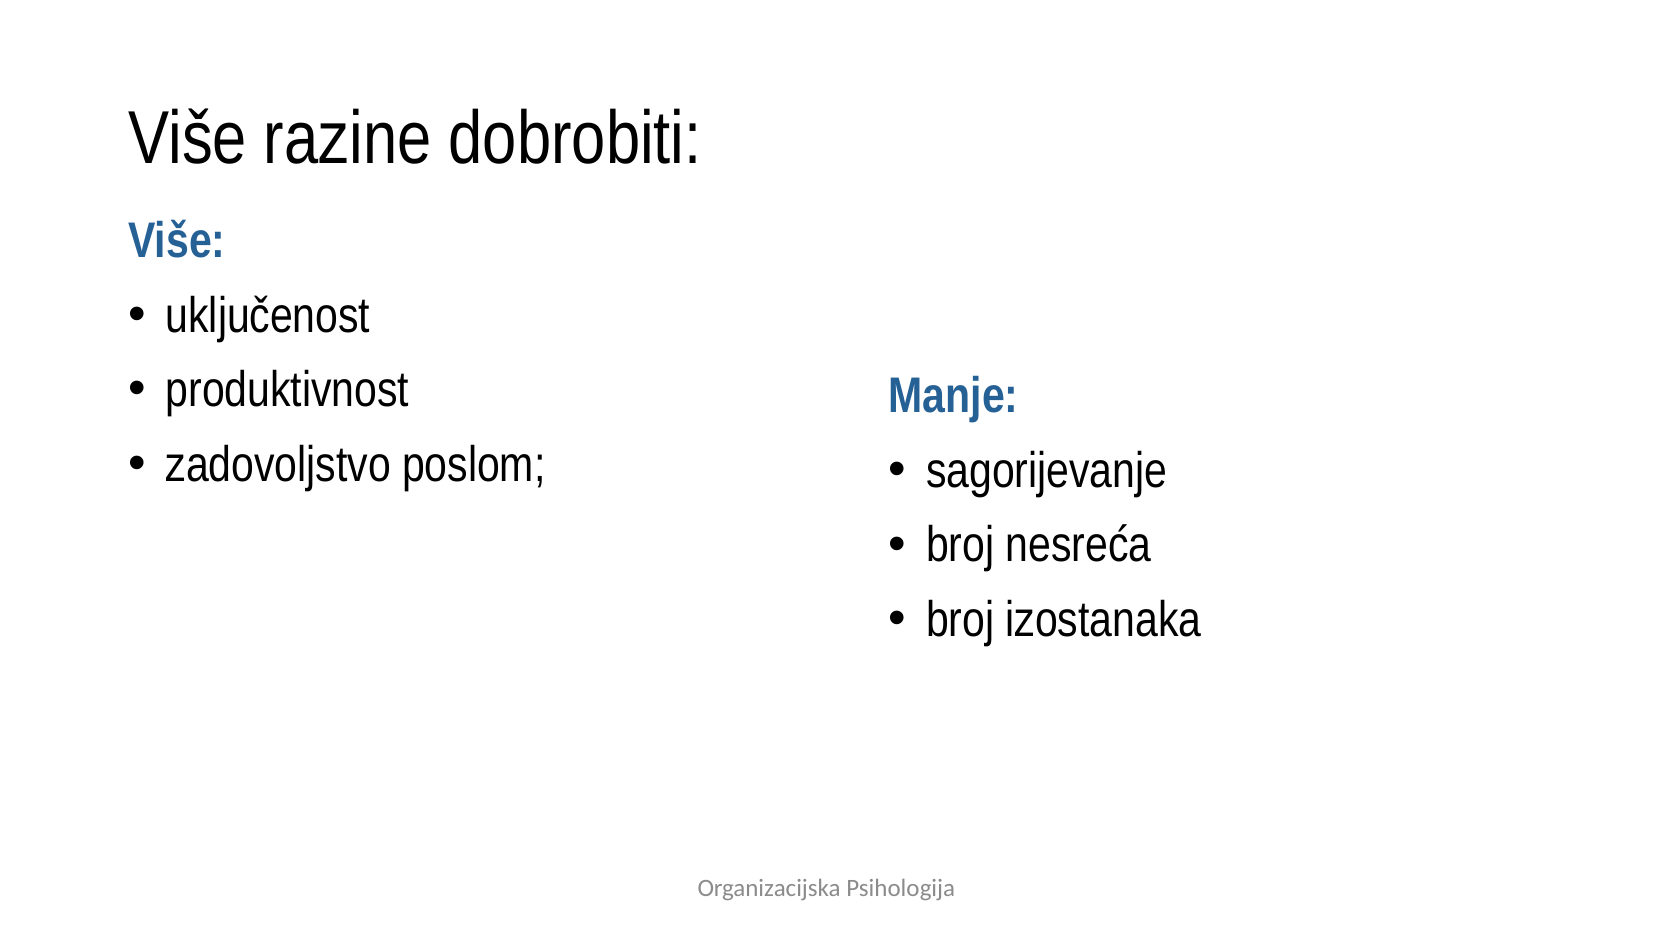

# Više razine dobrobiti:
Više:
uključenost
produktivnost
zadovoljstvo poslom;
Manje:
sagorijevanje
broj nesreća
broj izostanaka
Organizacijska Psihologija